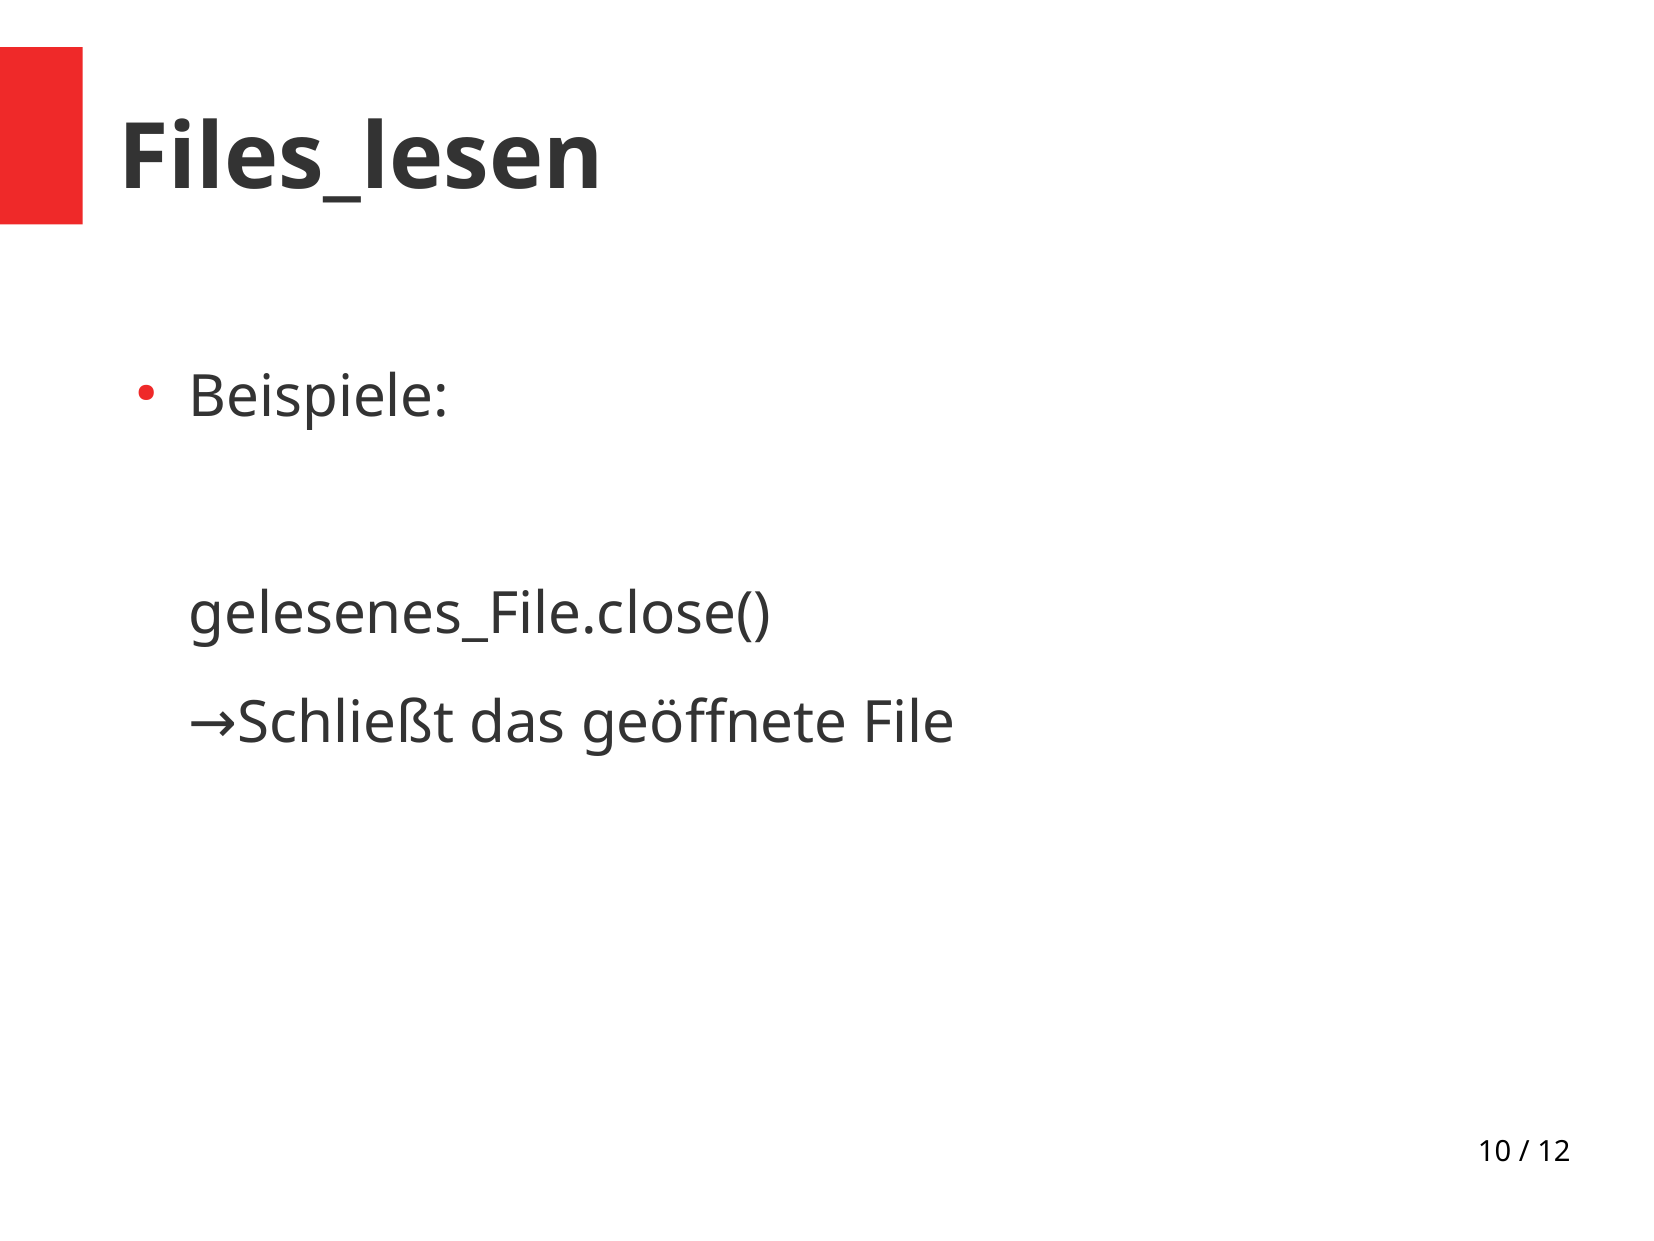

# Files_lesen
Beispiele:
gelesenes_File.close()
→Schließt das geöffnete File
10